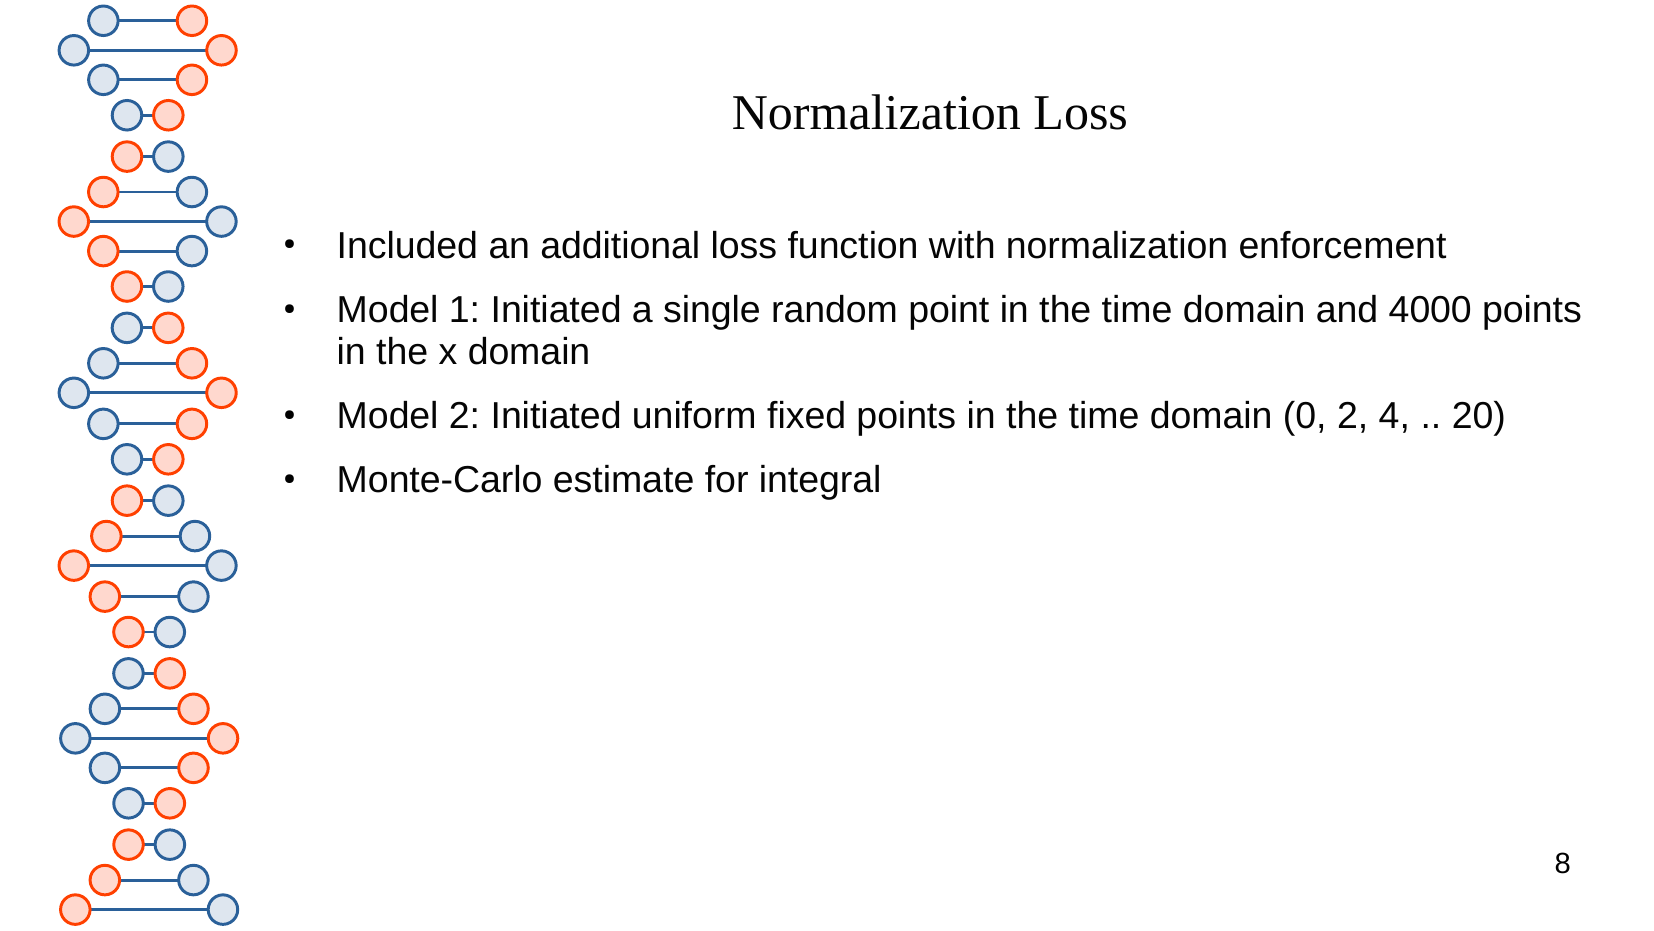

# Normalization Loss
Included an additional loss function with normalization enforcement
Model 1: Initiated a single random point in the time domain and 4000 points in the x domain
Model 2: Initiated uniform fixed points in the time domain (0, 2, 4, .. 20)
Monte-Carlo estimate for integral
8